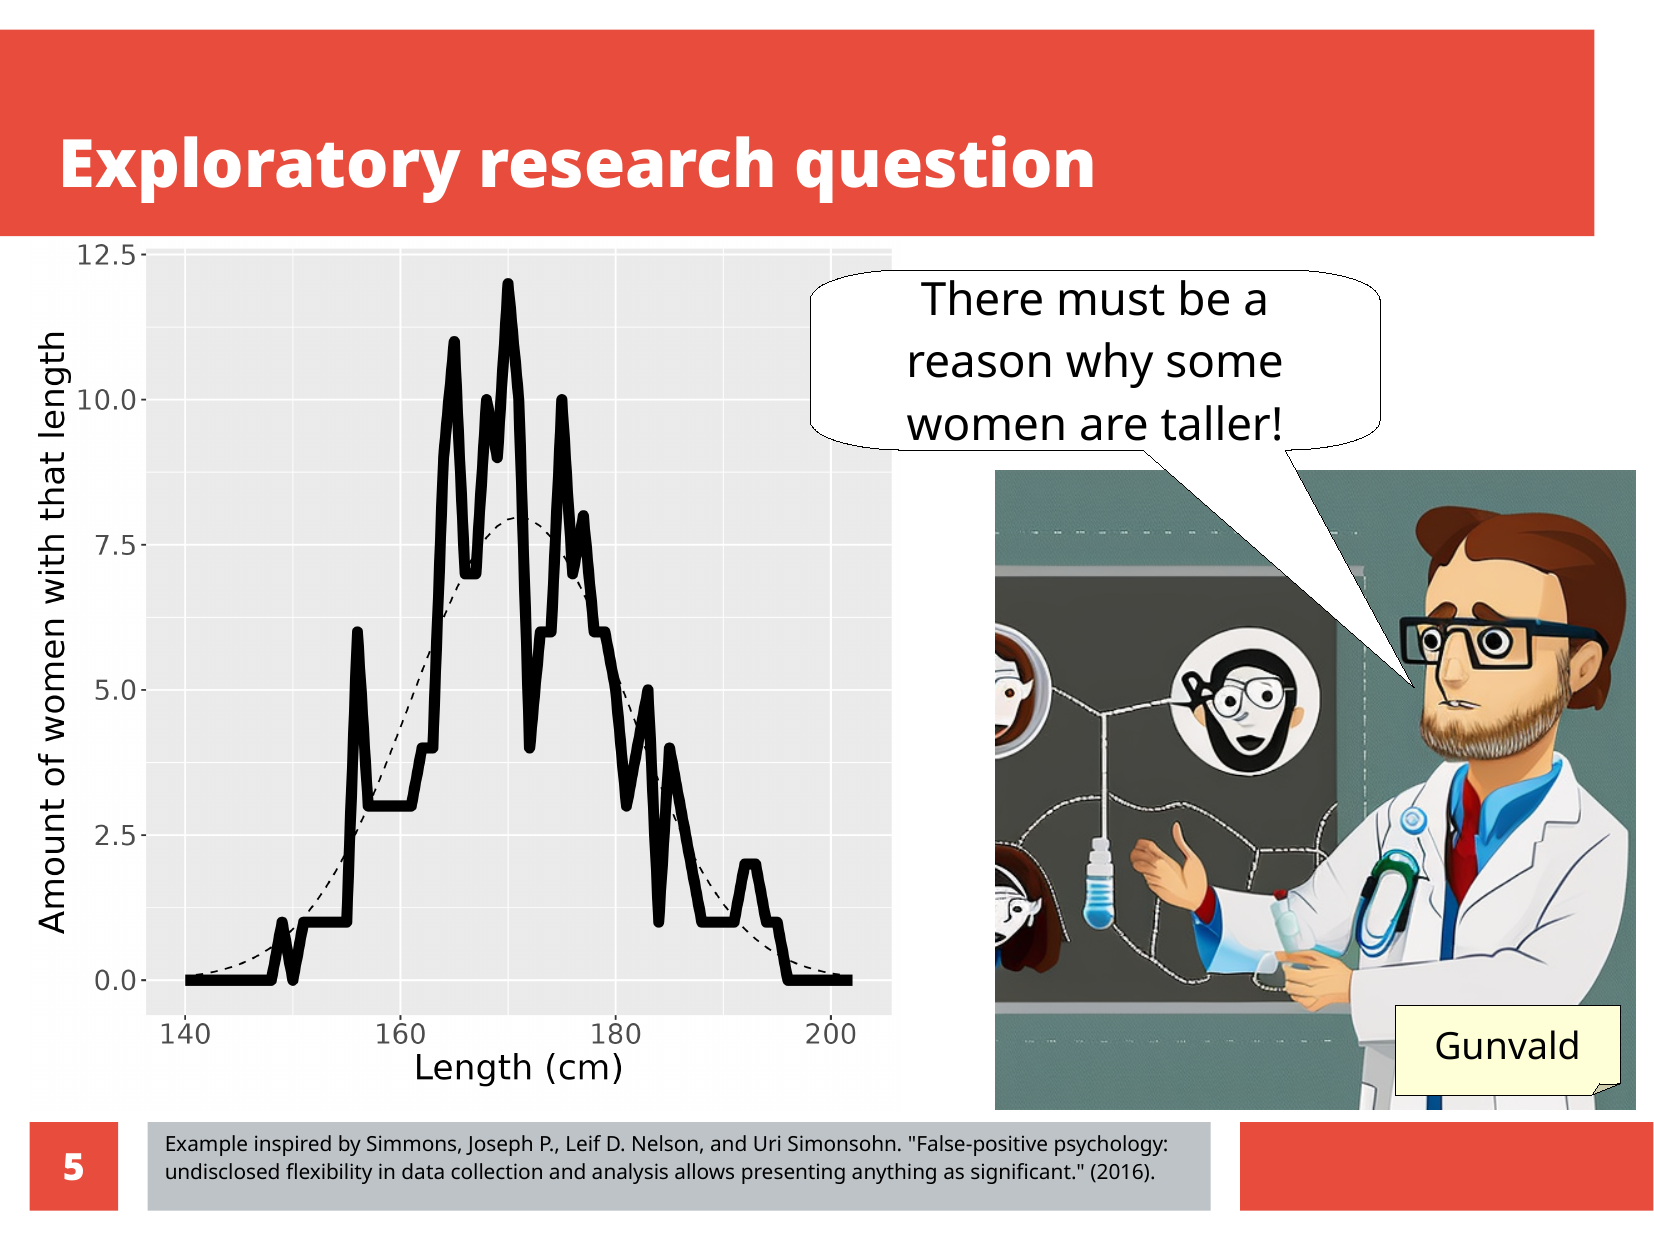

# Exploratory research question
There must be a reason why some women are taller!
Gunvald
Example inspired by Simmons, Joseph P., Leif D. Nelson, and Uri Simonsohn. "False-positive psychology: undisclosed flexibility in data collection and analysis allows presenting anything as significant." (2016).
5